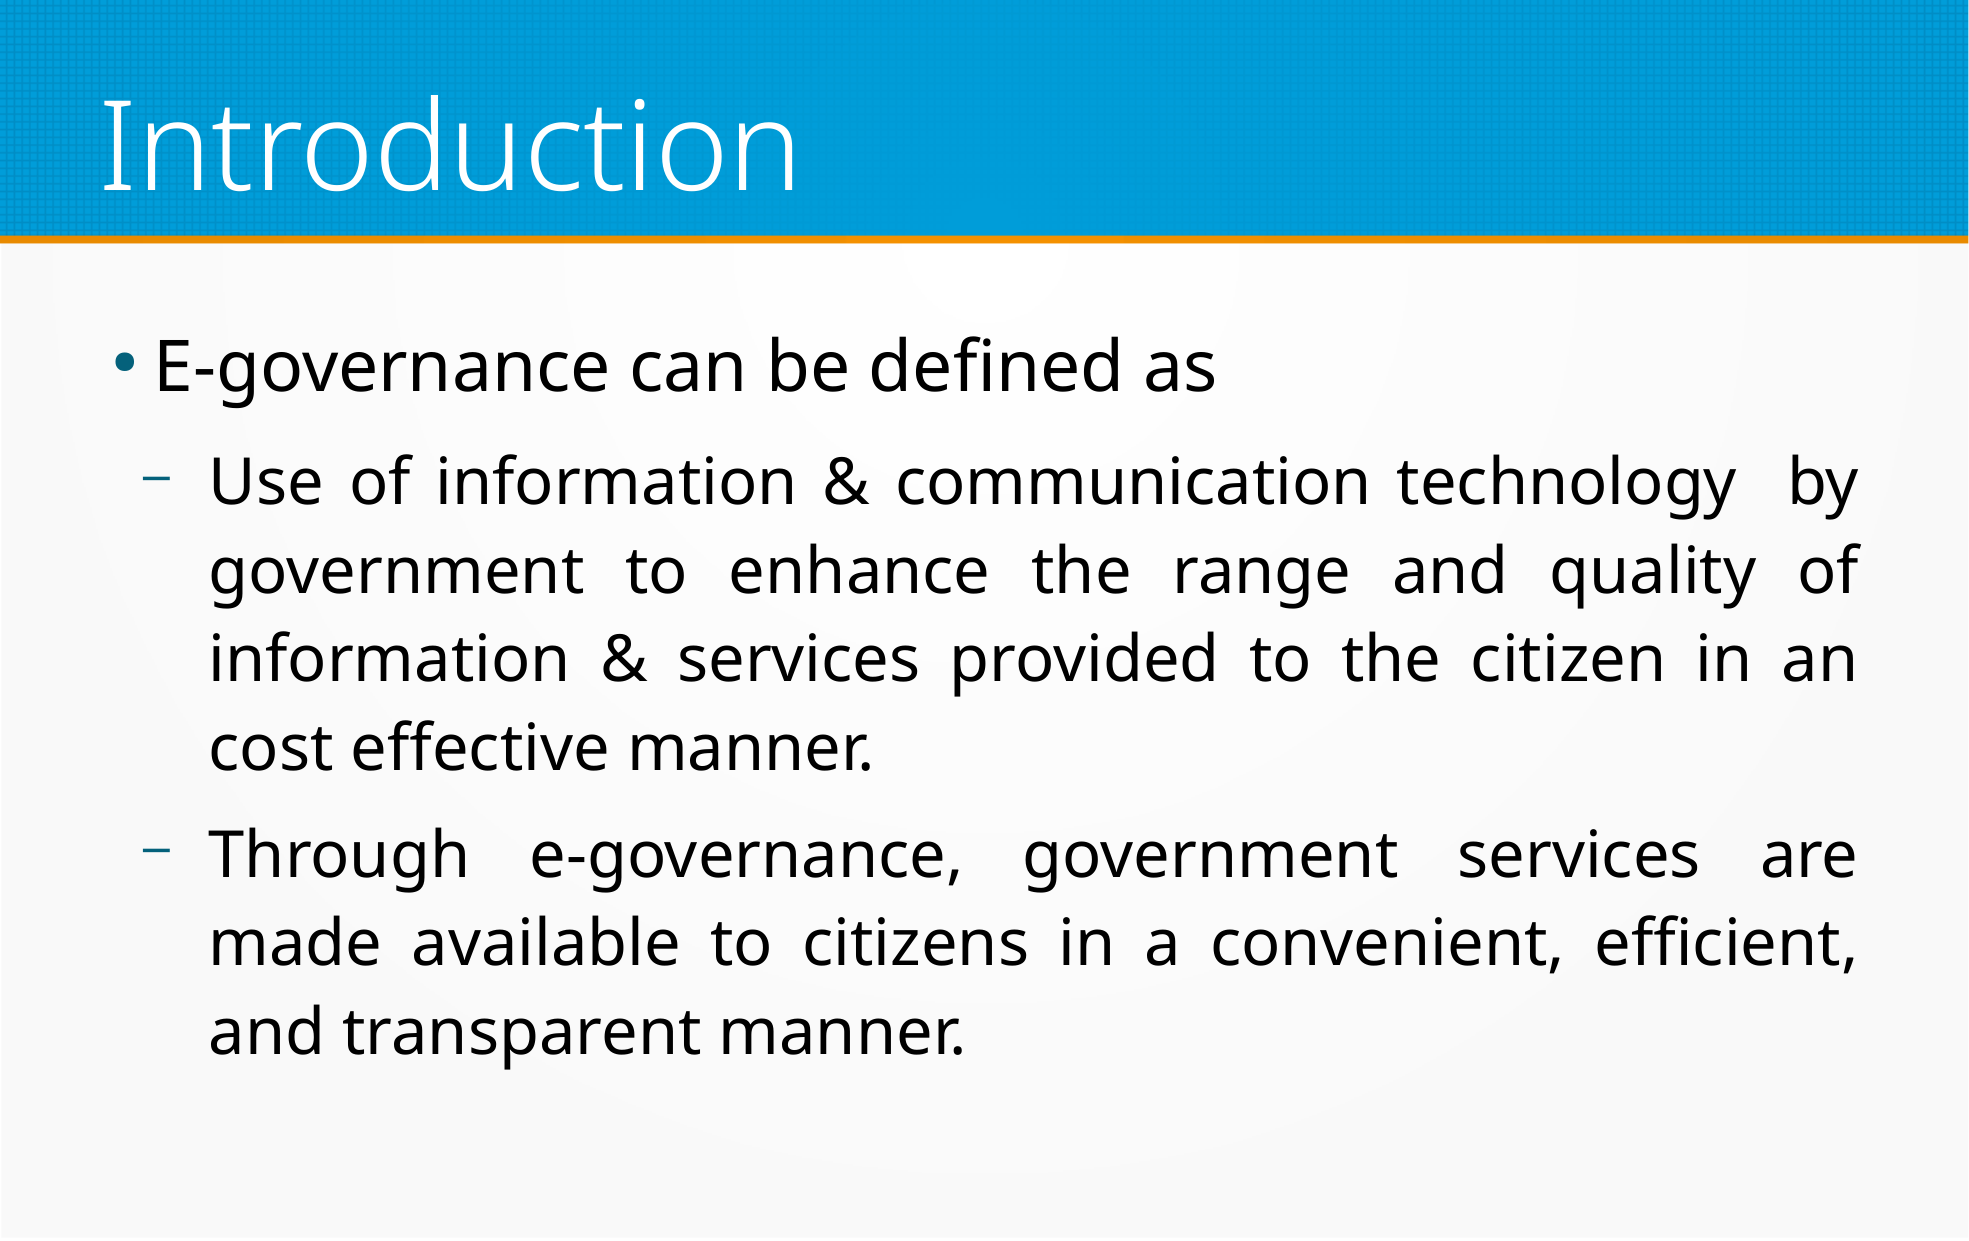

# Introduction
E-governance can be defined as
Use of information & communication technology by government to enhance the range and quality of information & services provided to the citizen in an cost effective manner.
Through e-governance, government services are made available to citizens in a convenient, efficient, and transparent manner.